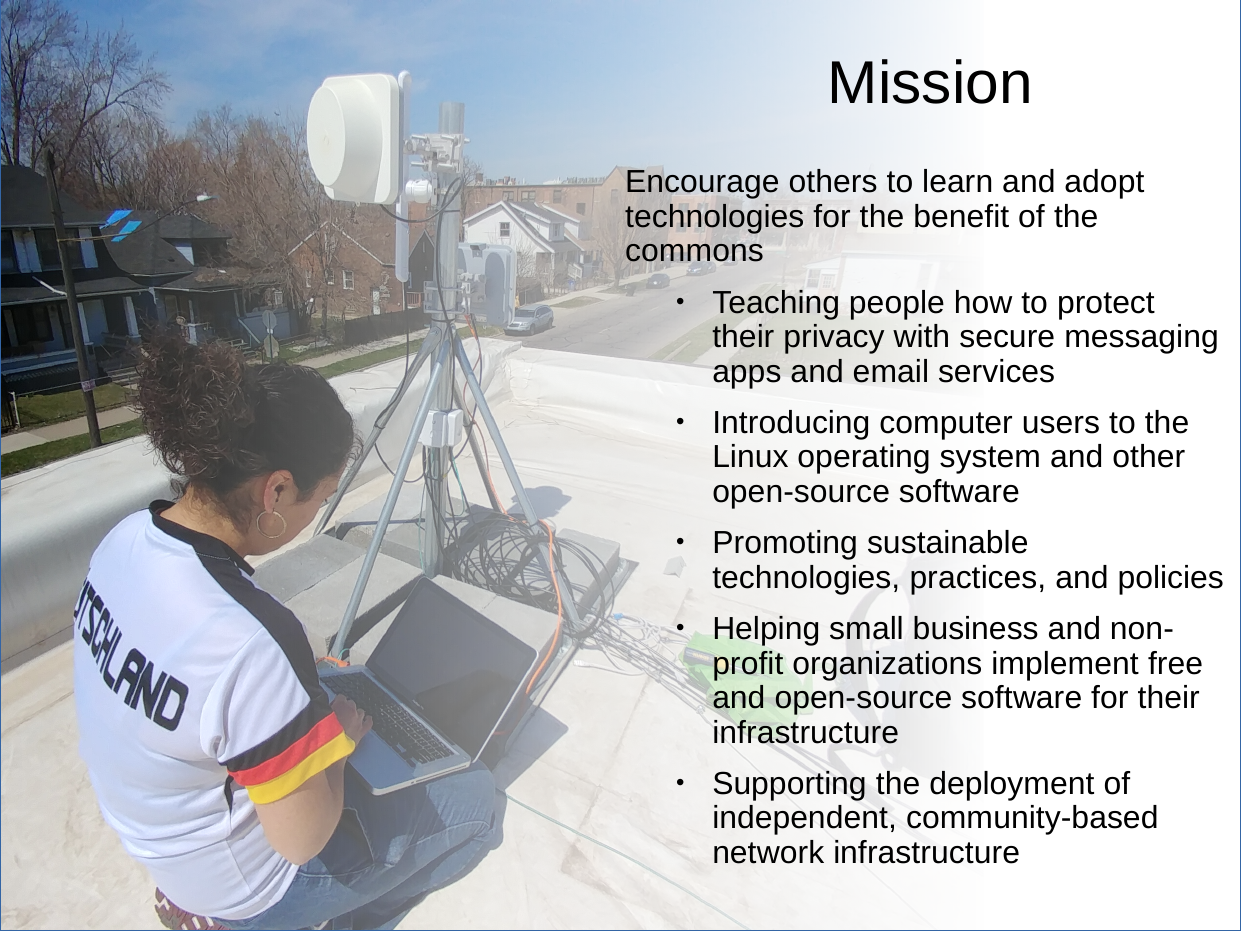

Encourage others to learn and adopt technologies for the benefit of the commons
Teaching people how to protect their privacy with secure messaging apps and email services
Introducing computer users to the Linux operating system and other open-source software
Promoting sustainable technologies, practices, and policies
Helping small business and non-profit organizations implement free and open-source software for their infrastructure
Supporting the deployment of independent, community-based network infrastructure
Mission